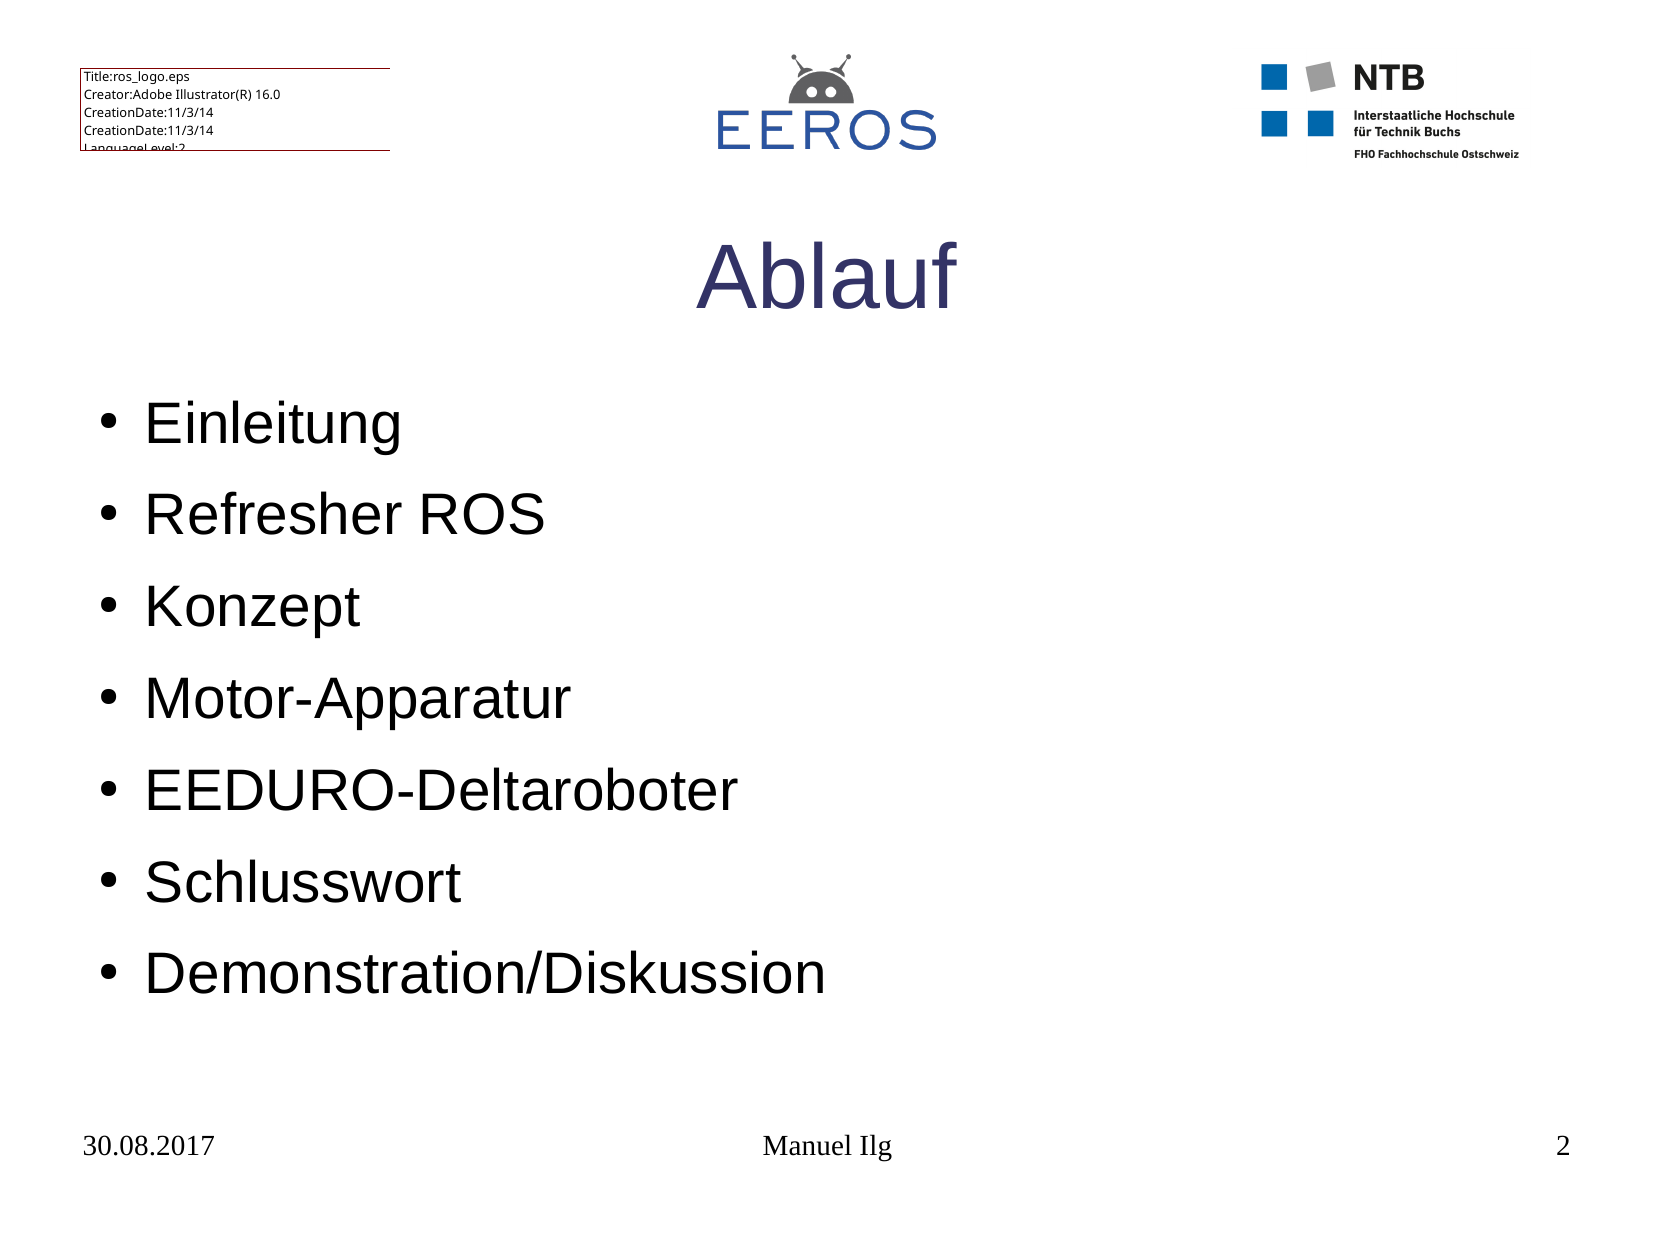

# Ablauf
Einleitung
Refresher ROS
Konzept
Motor-Apparatur
EEDURO-Deltaroboter
Schlusswort
Demonstration/Diskussion
13.02.2017
Manuel Ilg
2